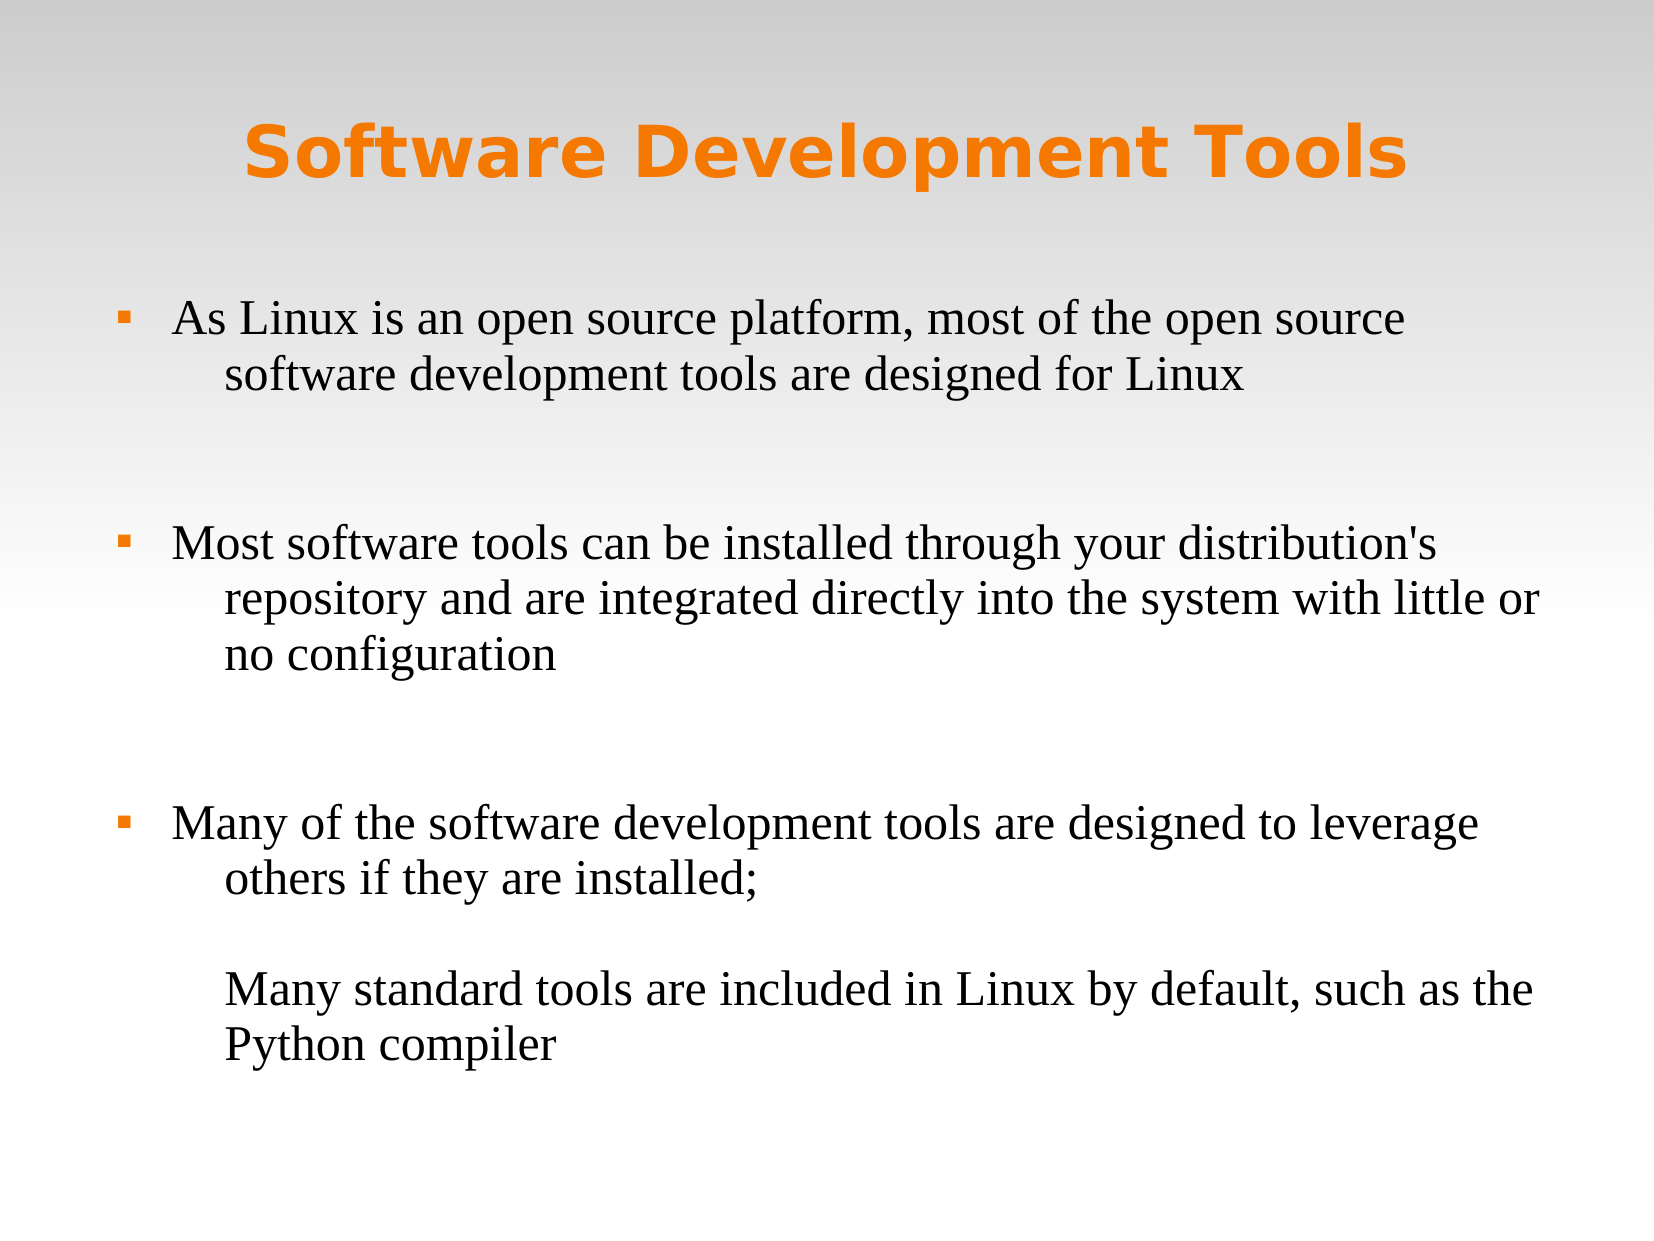

# Software Development Tools
As Linux is an open source platform, most of the open source software development tools are designed for Linux
Most software tools can be installed through your distribution's repository and are integrated directly into the system with little or no configuration
Many of the software development tools are designed to leverage others if they are installed;
Many standard tools are included in Linux by default, such as the Python compiler